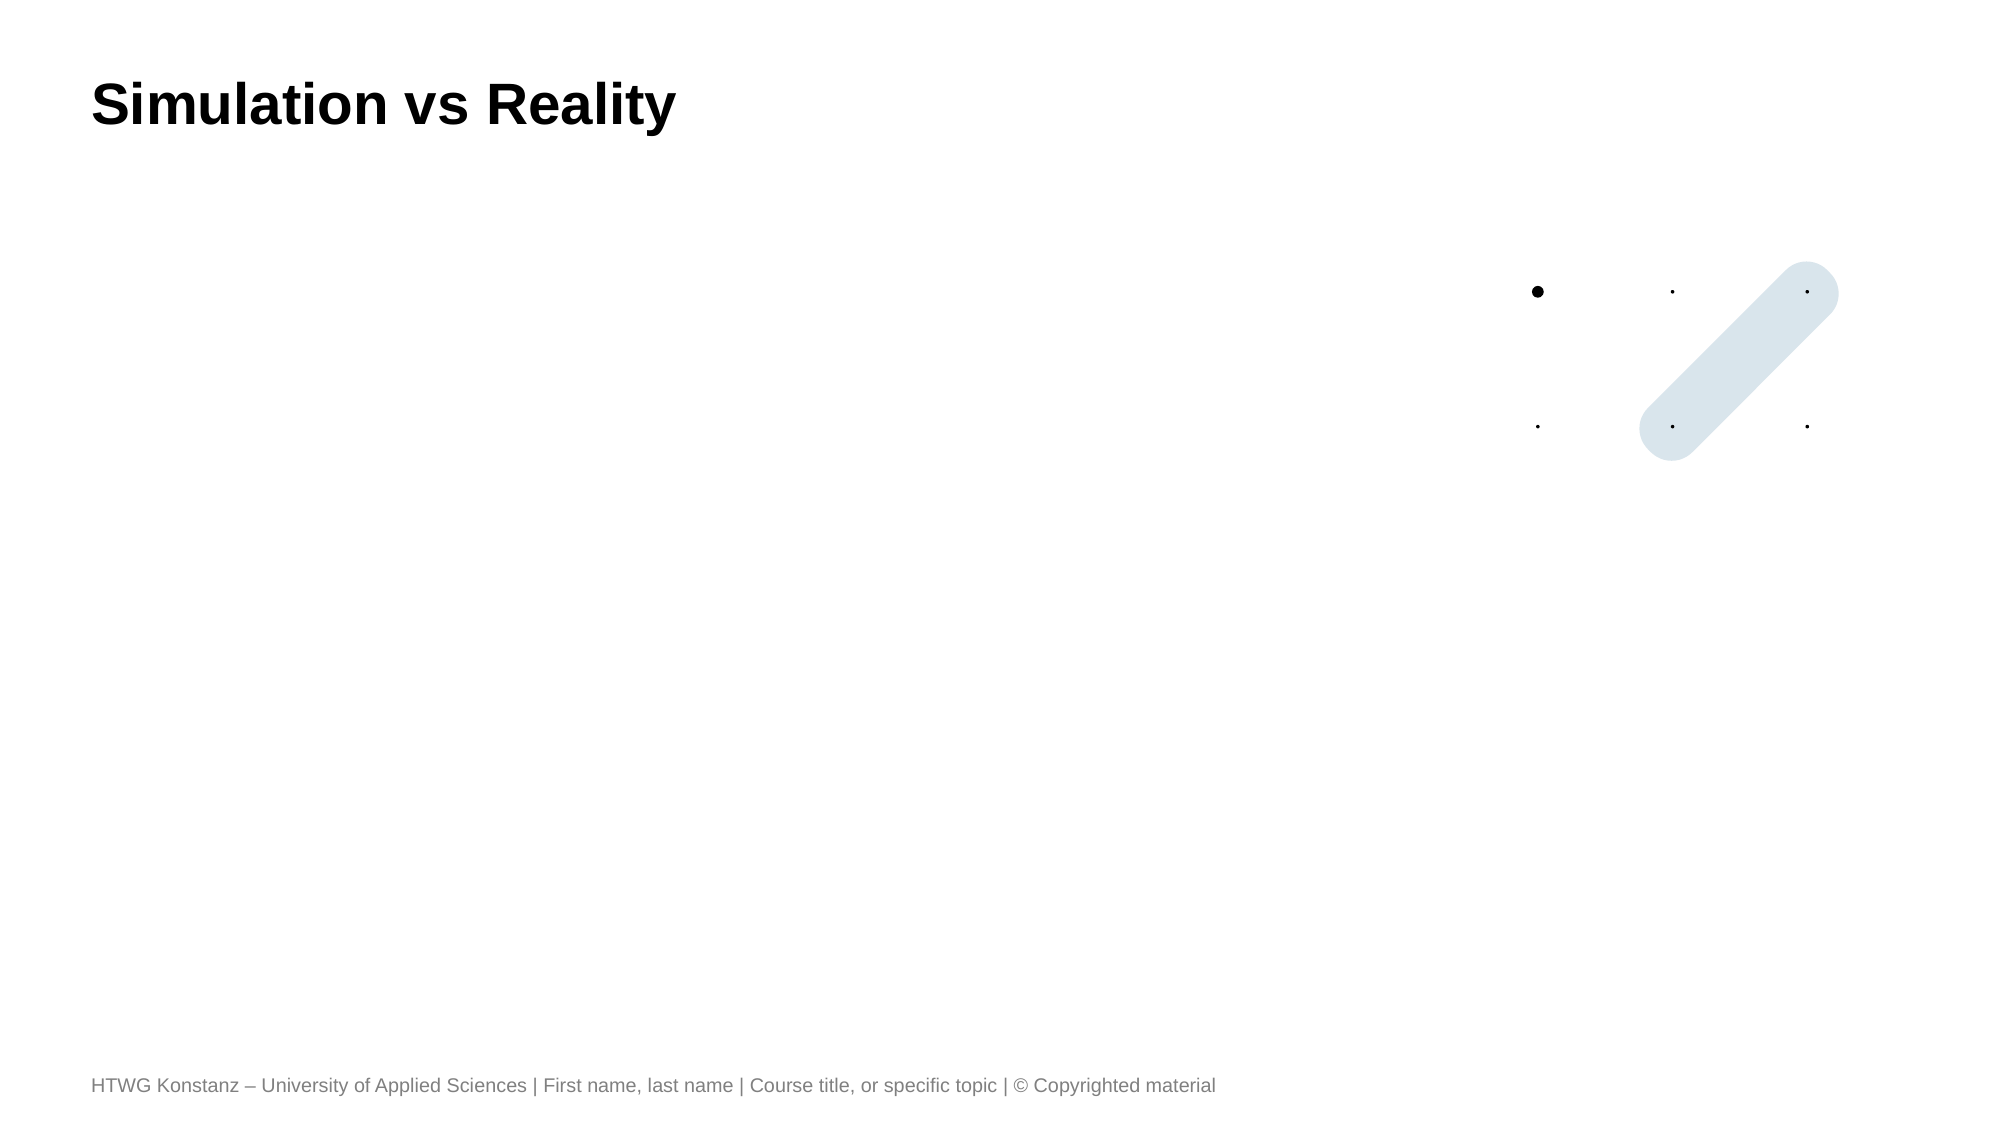

# Simulation vs Reality
HTWG Konstanz – University of Applied Sciences | First name, last name | Course title, or specific topic | © Copyrighted material